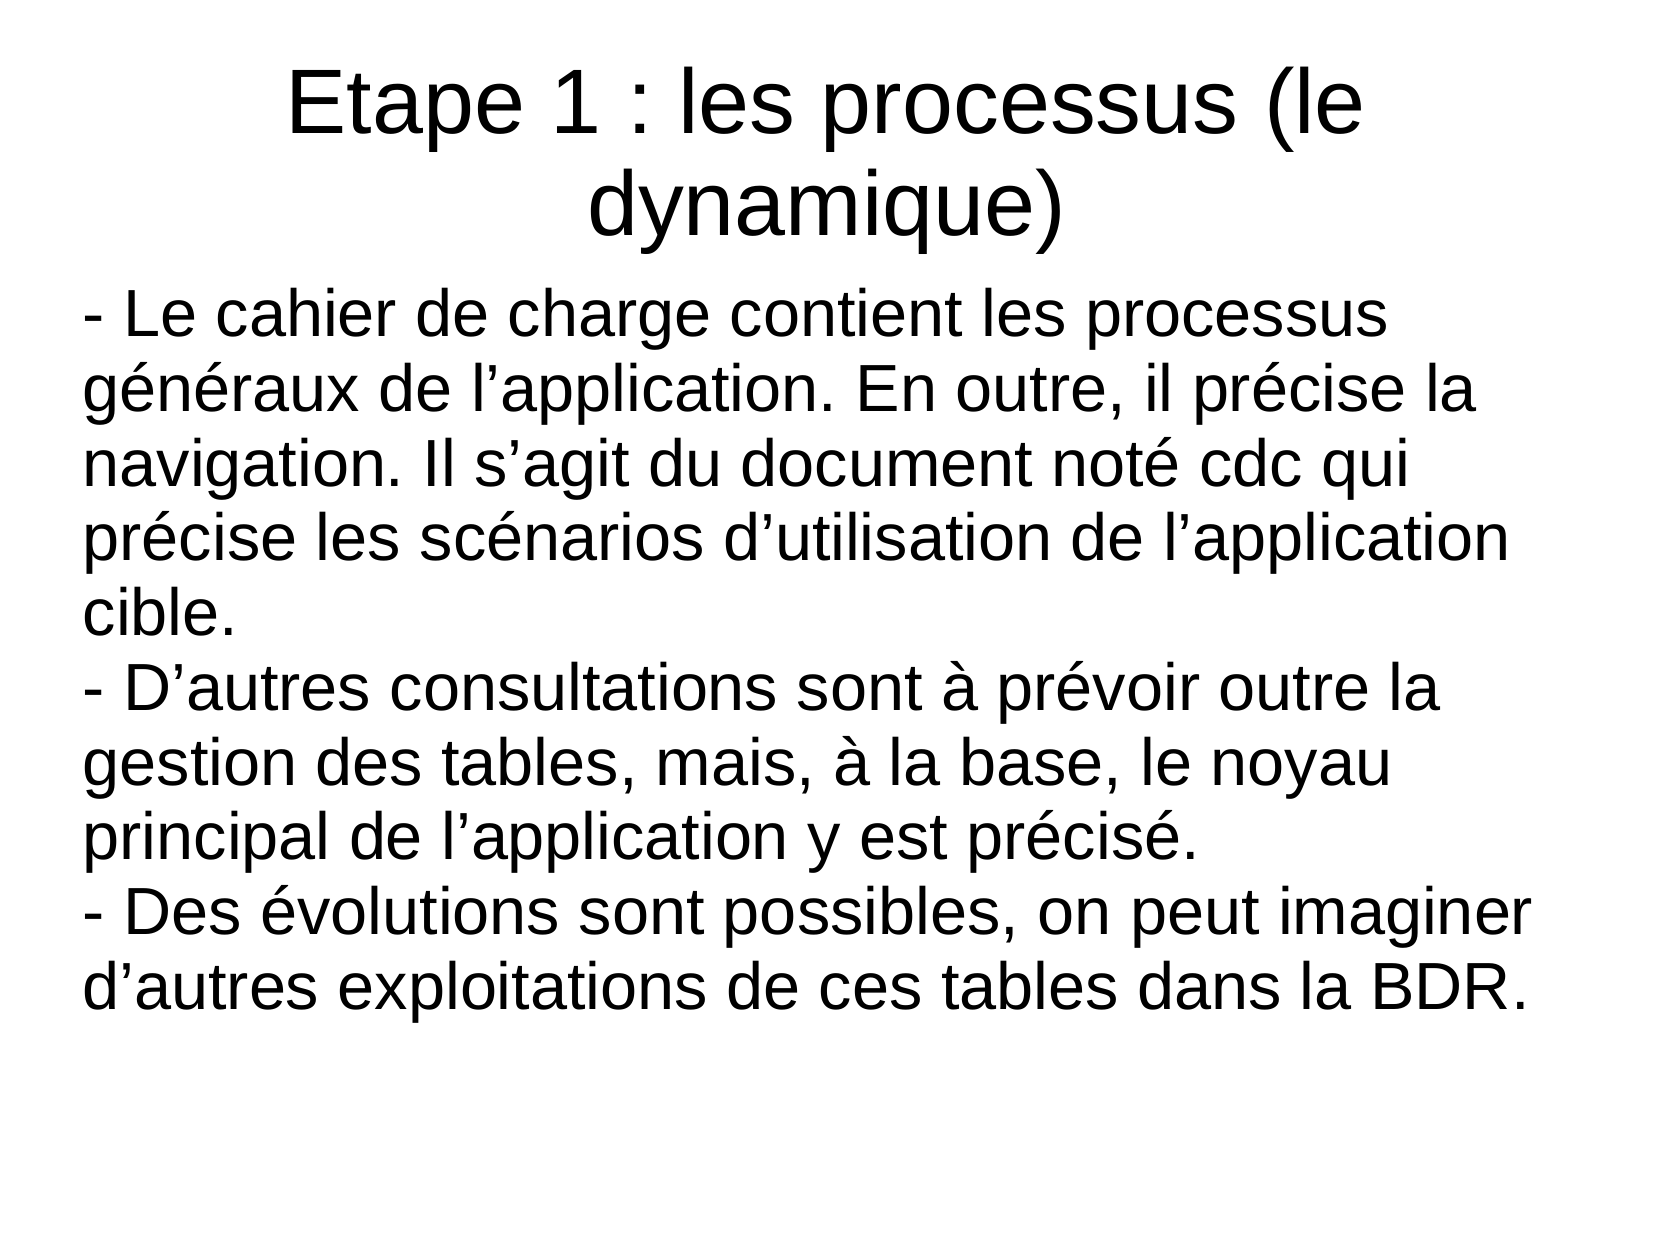

# Etape 1 : les processus (le dynamique)
- Le cahier de charge contient les processus généraux de l’application. En outre, il précise la navigation. Il s’agit du document noté cdc qui précise les scénarios d’utilisation de l’application cible.
- D’autres consultations sont à prévoir outre la gestion des tables, mais, à la base, le noyau principal de l’application y est précisé.
- Des évolutions sont possibles, on peut imaginer d’autres exploitations de ces tables dans la BDR.